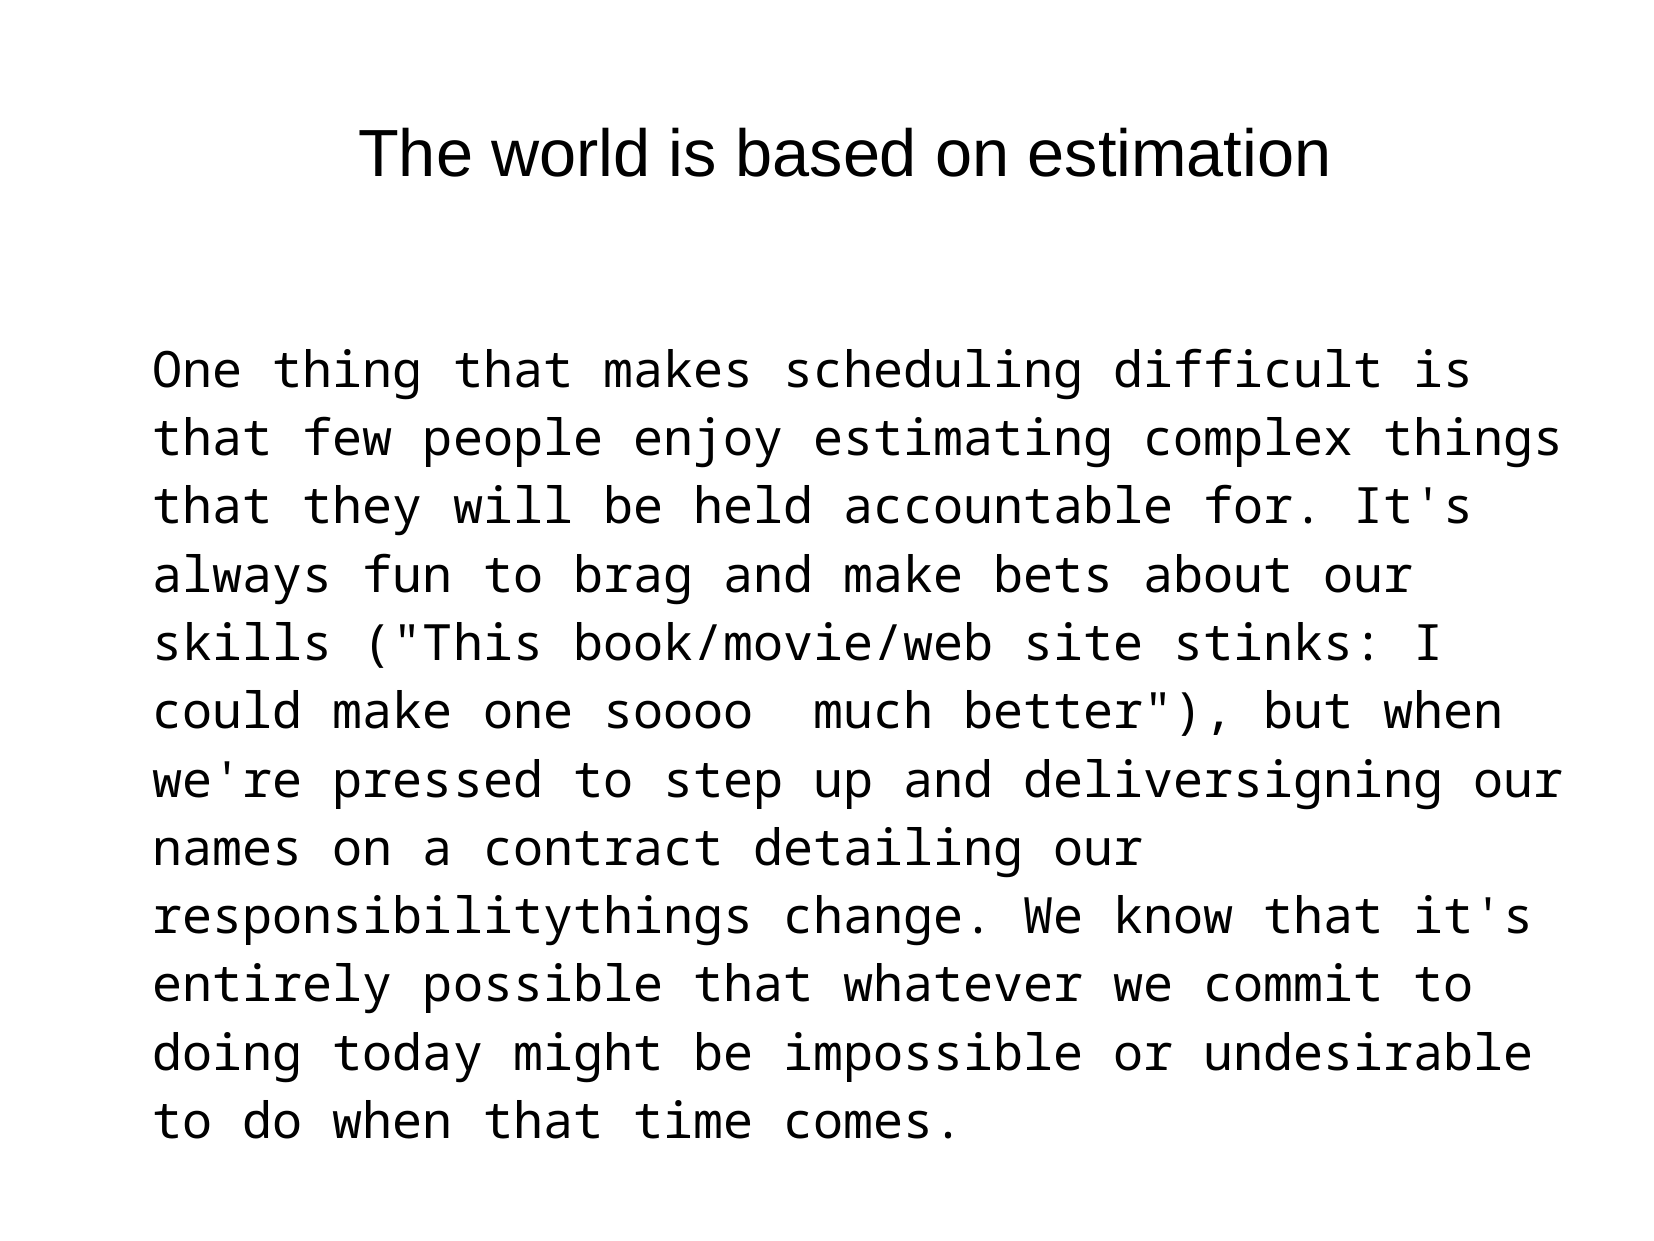

# The world is based on estimation
One thing that makes scheduling difficult is that few people enjoy estimating complex things that they will be held accountable for. It's always fun to brag and make bets about our skills ("This book/movie/web site stinks: I could make one soooo much better"), but when we're pressed to step up and deliversigning our names on a contract detailing our responsibilitythings change. We know that it's entirely possible that whatever we commit to doing today might be impossible or undesirable to do when that time comes.